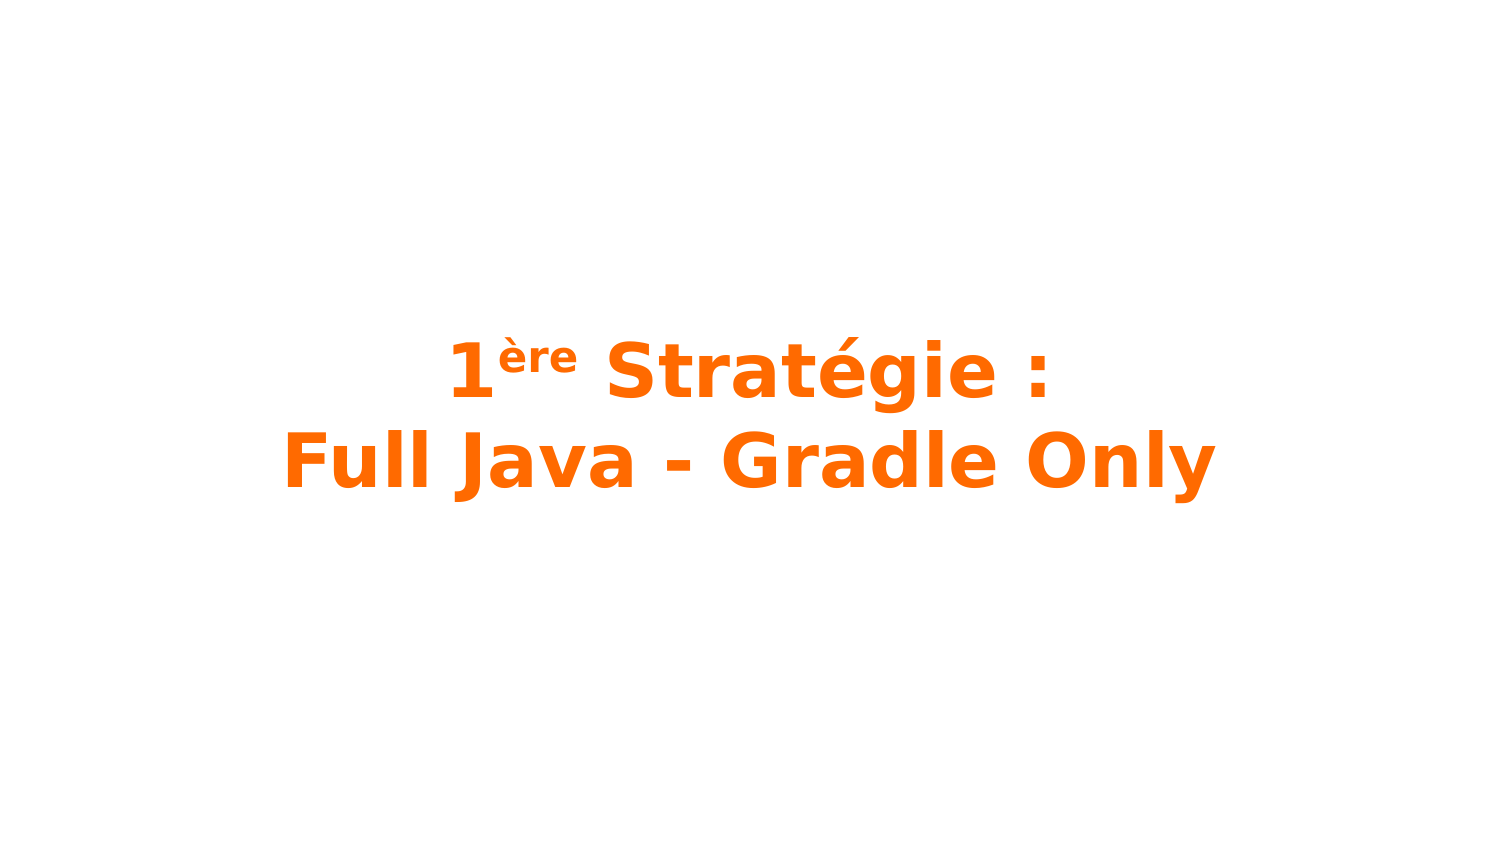

# 1ère Stratégie : Full Java - Gradle Only